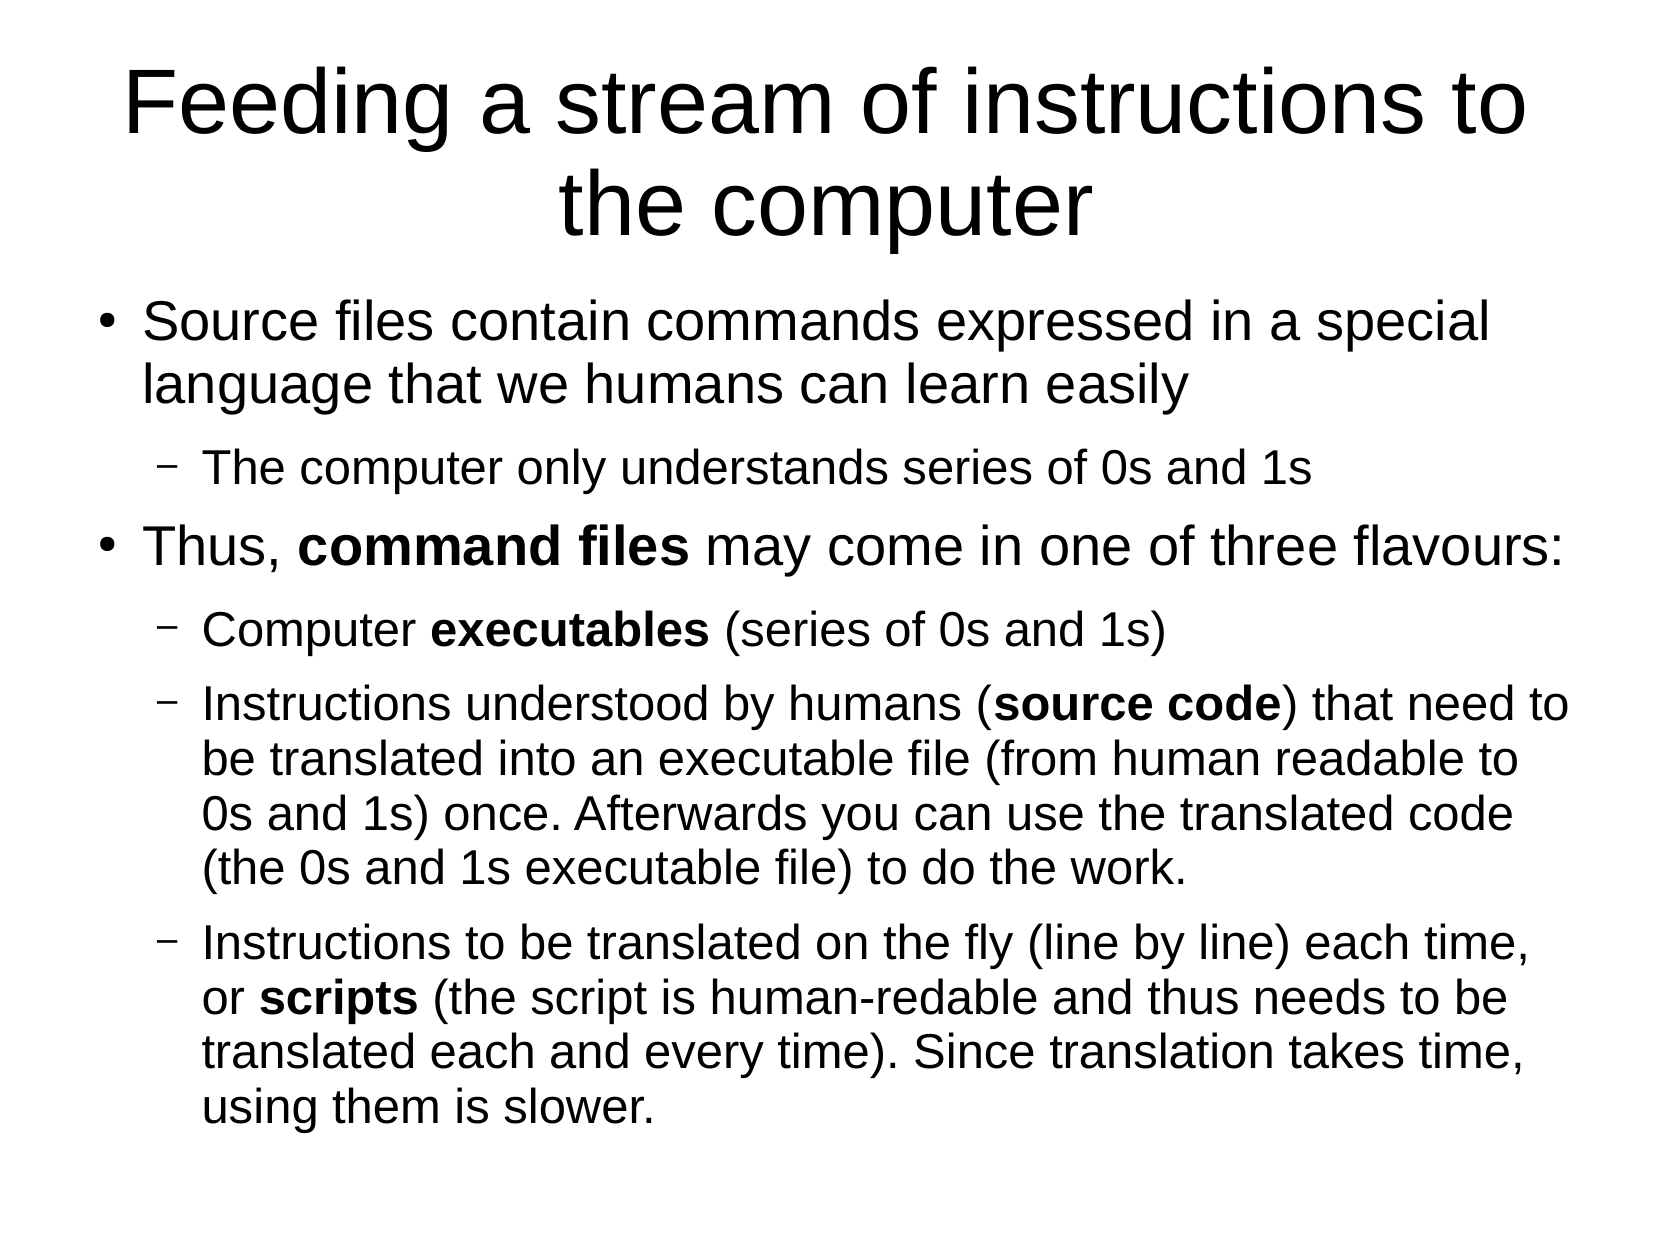

# Feeding a stream of instructions to the computer
Source files contain commands expressed in a special language that we humans can learn easily
The computer only understands series of 0s and 1s
Thus, command files may come in one of three flavours:
Computer executables (series of 0s and 1s)
Instructions understood by humans (source code) that need to be translated into an executable file (from human readable to 0s and 1s) once. Afterwards you can use the translated code (the 0s and 1s executable file) to do the work.
Instructions to be translated on the fly (line by line) each time, or scripts (the script is human-redable and thus needs to be translated each and every time). Since translation takes time, using them is slower.